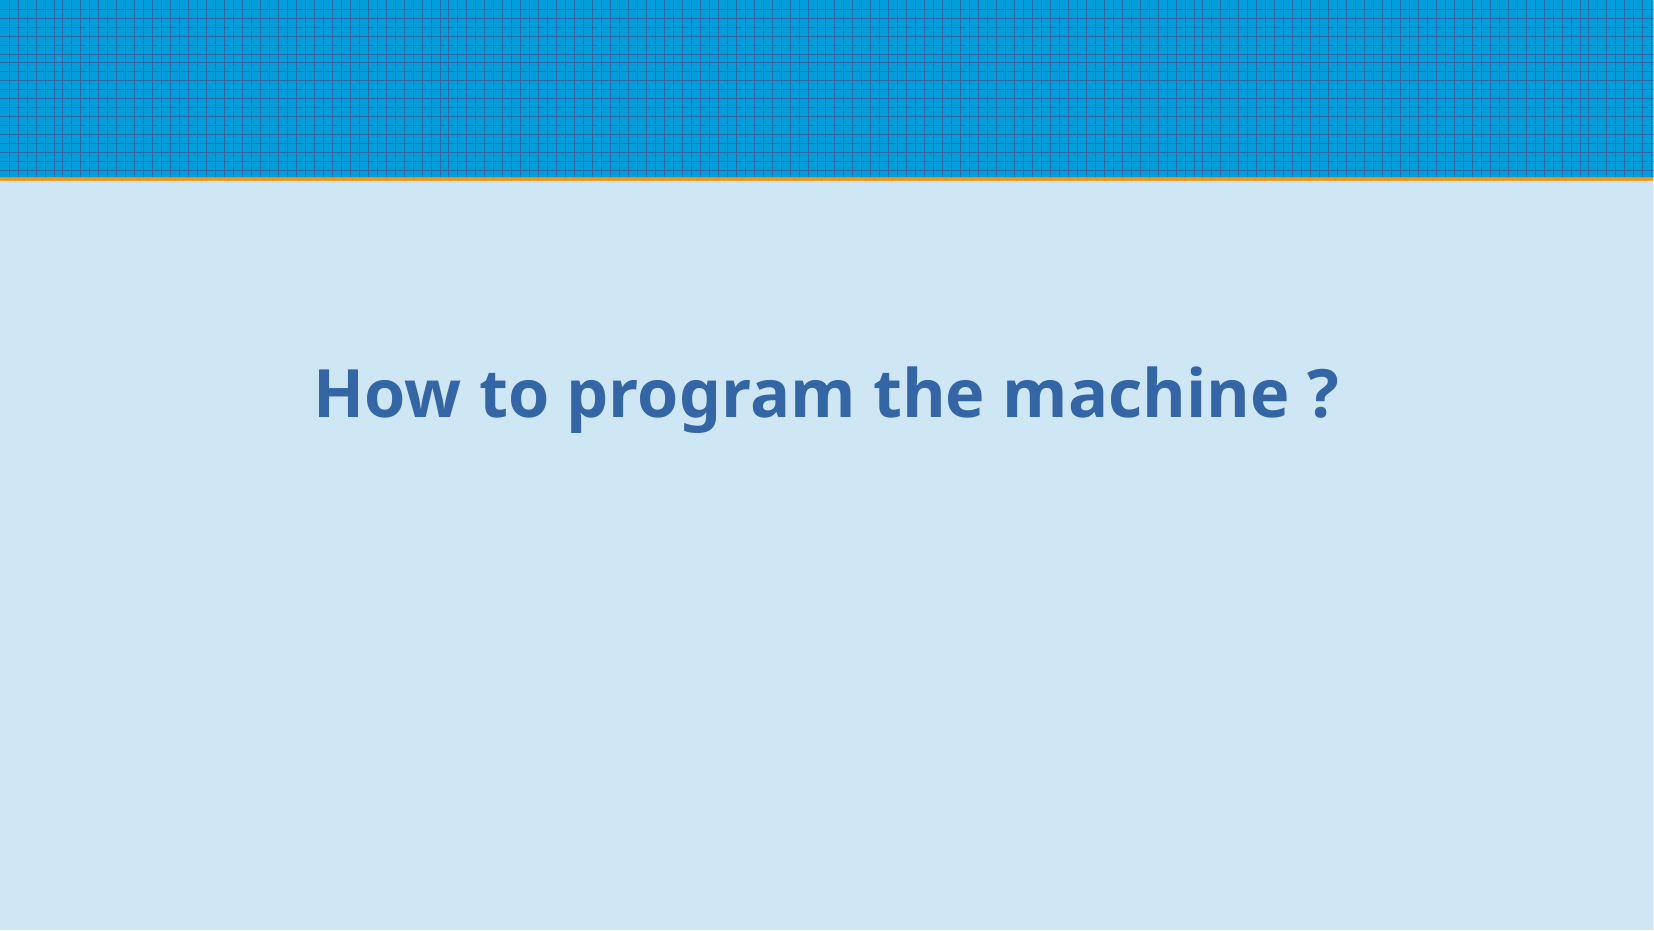

# How to program the machine ?